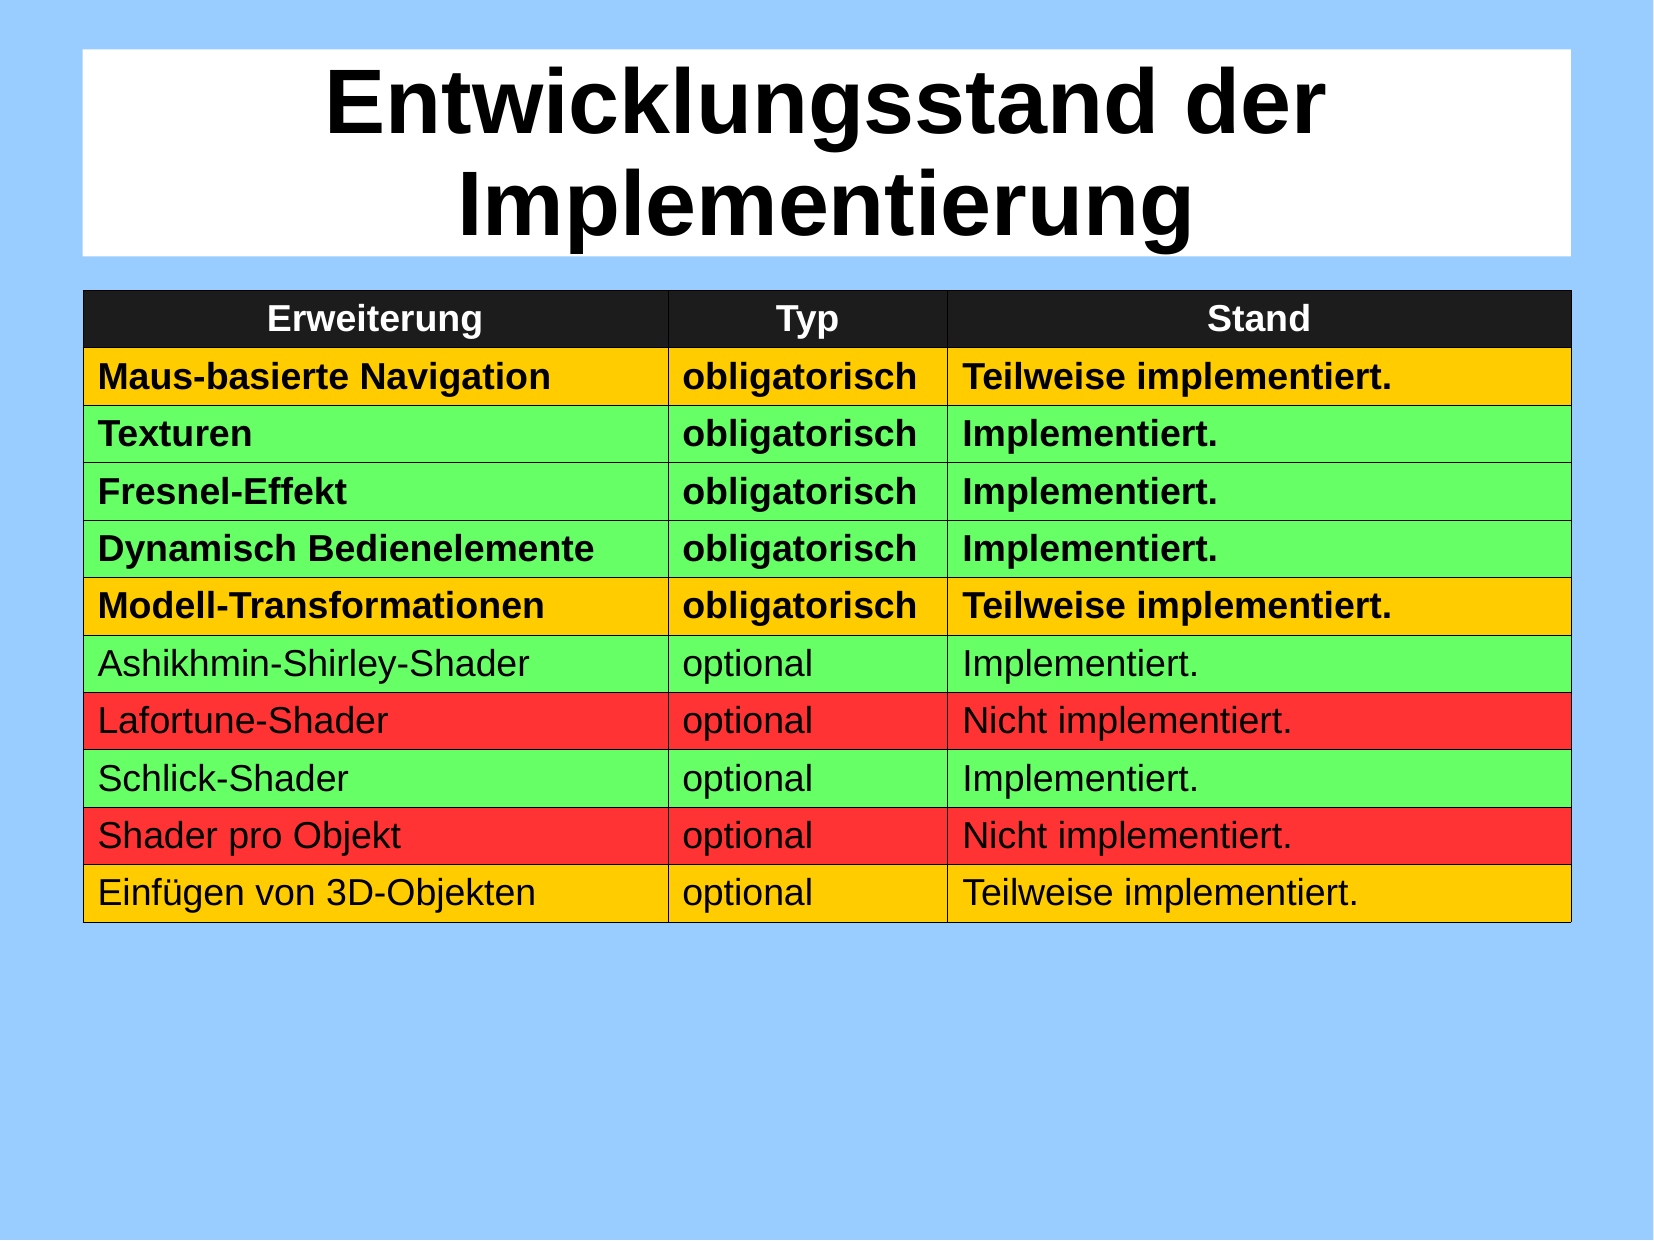

# Entwicklungsstand der Implementierung
| Erweiterung | Typ | Stand |
| --- | --- | --- |
| Maus-basierte Navigation | obligatorisch | Teilweise implementiert. |
| Texturen | obligatorisch | Implementiert. |
| Fresnel-Effekt | obligatorisch | Implementiert. |
| Dynamisch Bedienelemente | obligatorisch | Implementiert. |
| Modell-Transformationen | obligatorisch | Teilweise implementiert. |
| Ashikhmin-Shirley-Shader | optional | Implementiert. |
| Lafortune-Shader | optional | Nicht implementiert. |
| Schlick-Shader | optional | Implementiert. |
| Shader pro Objekt | optional | Nicht implementiert. |
| Einfügen von 3D-Objekten | optional | Teilweise implementiert. |